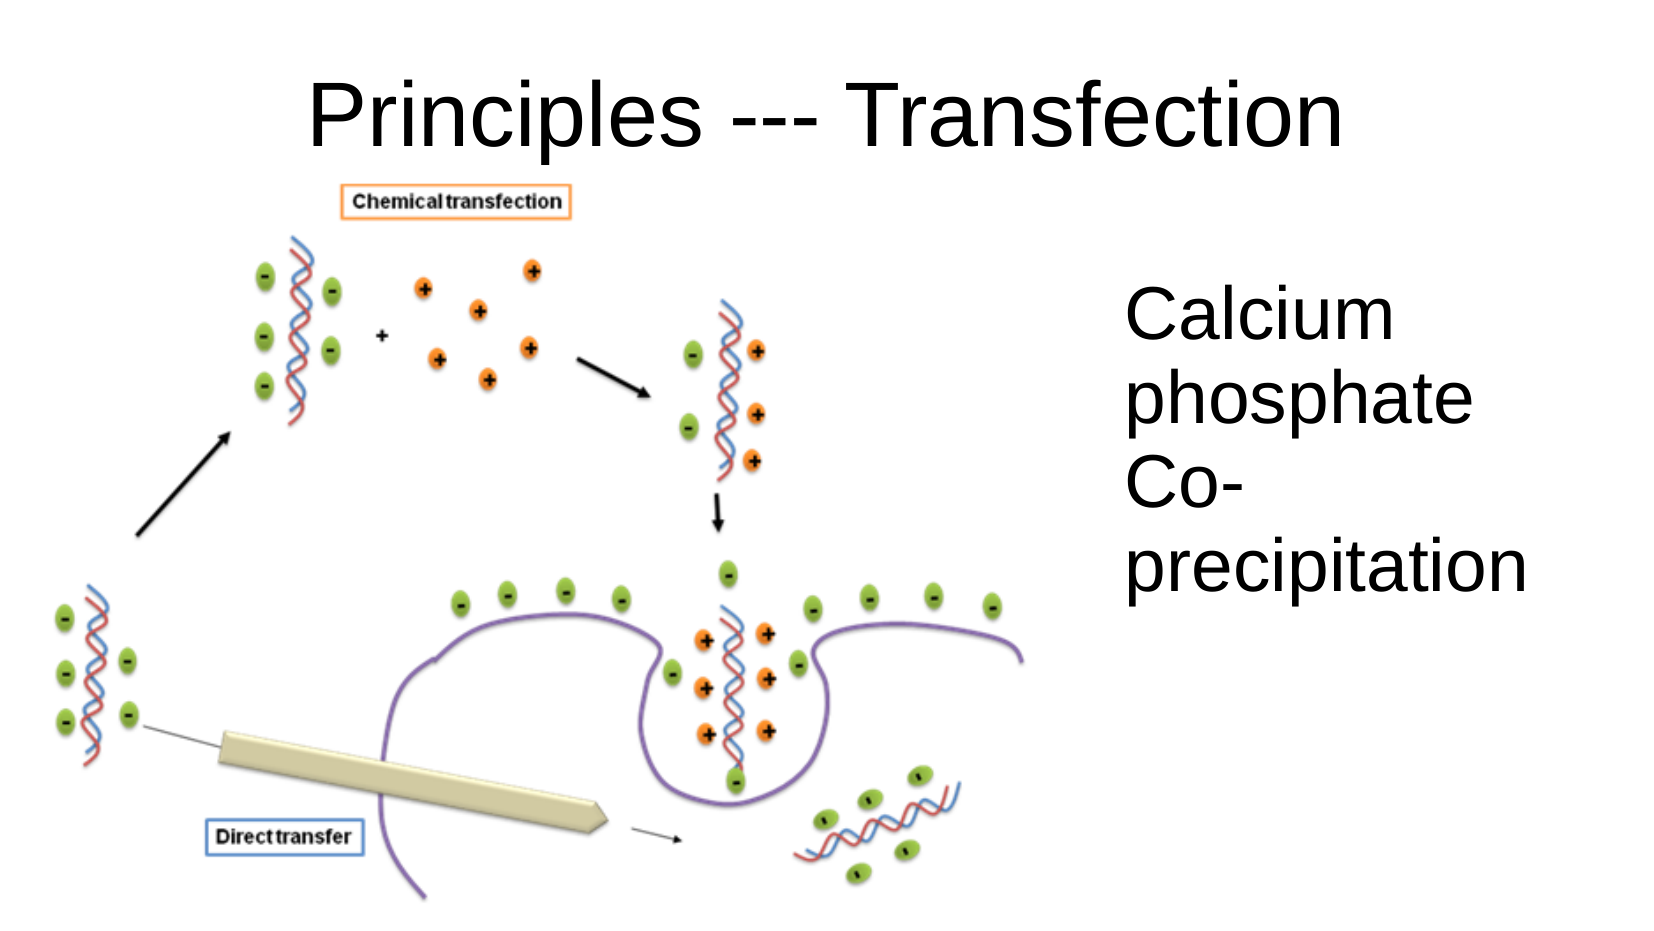

# Principles --- Transfection
Calcium
phosphate
Co-precipitation